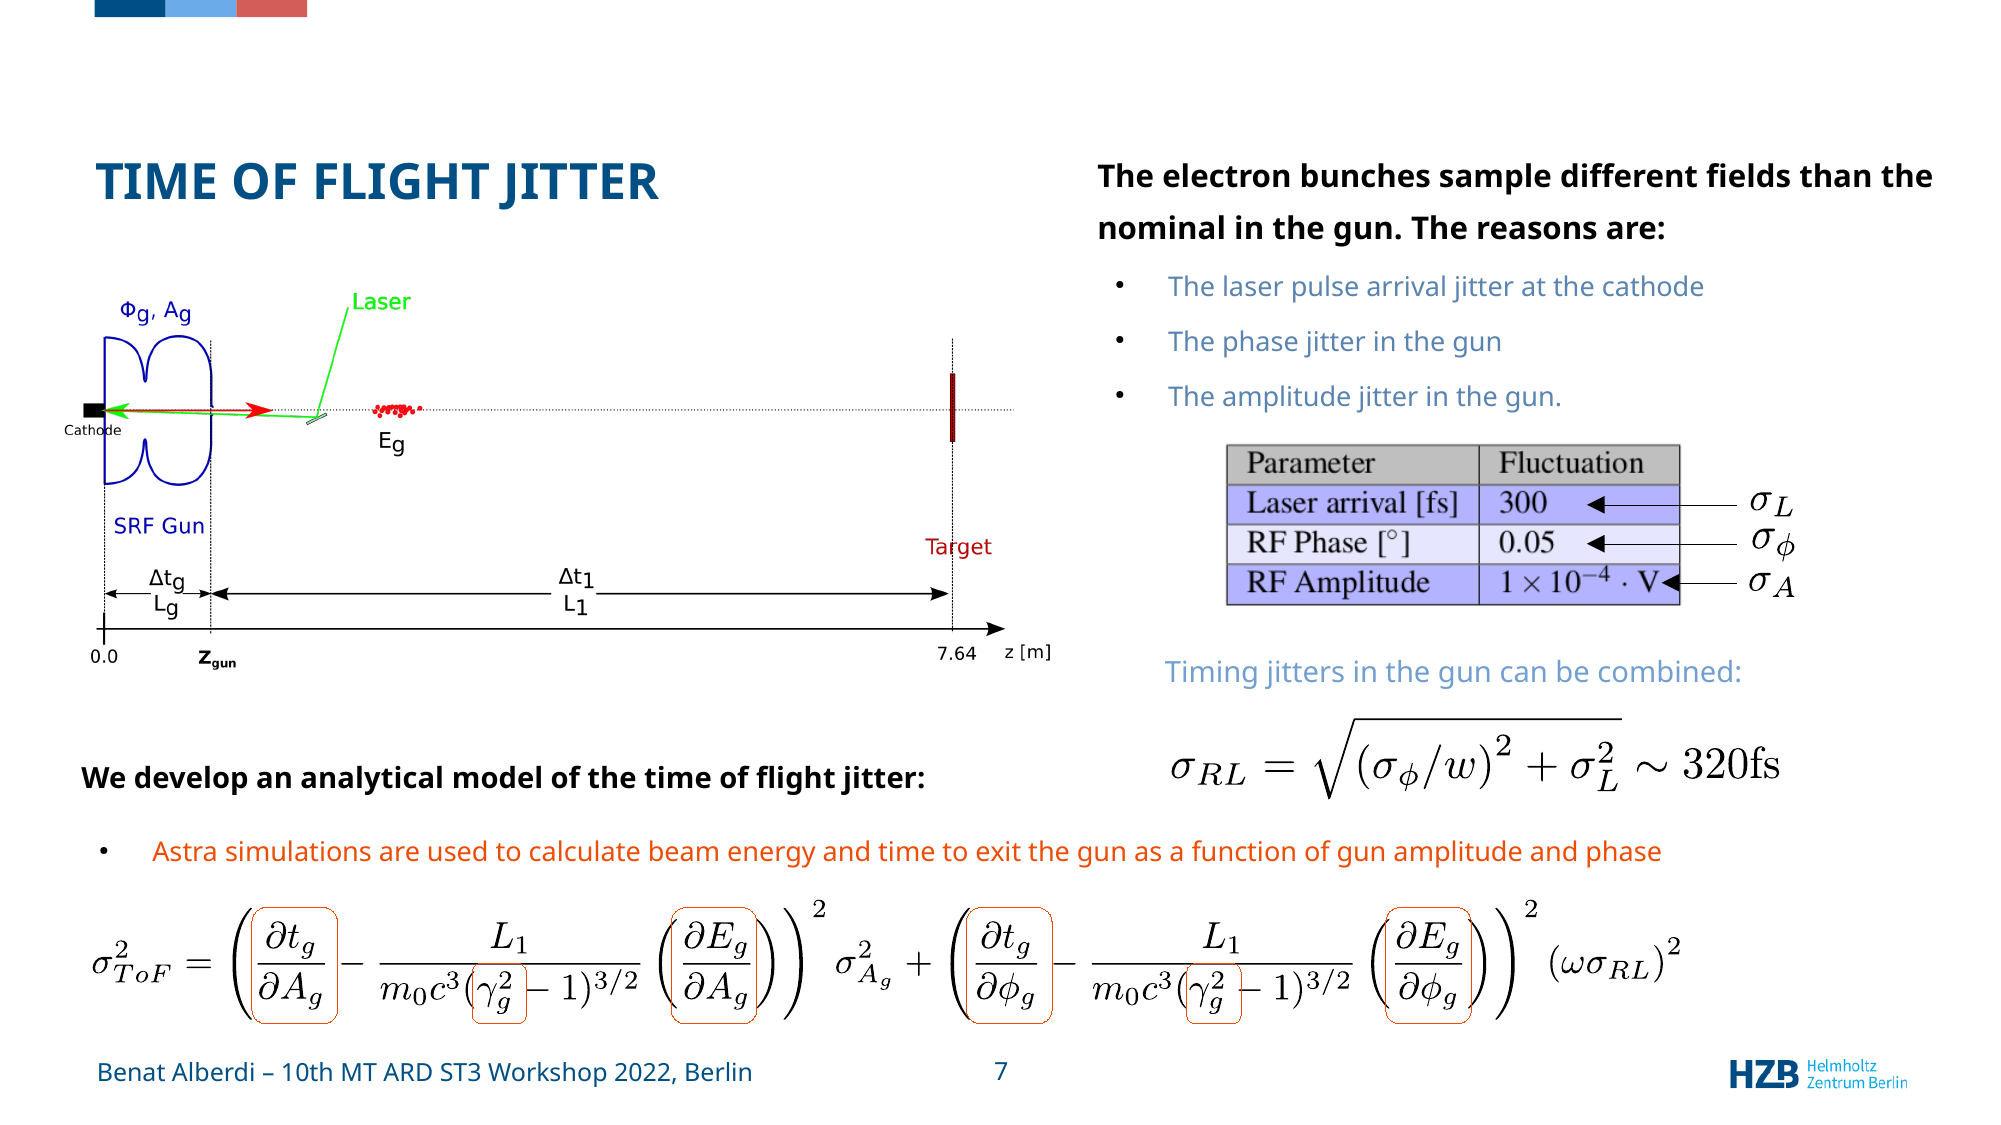

# Time of flight jitter
The electron bunches sample different fields than the nominal in the gun. The reasons are:
The laser pulse arrival jitter at the cathode
The phase jitter in the gun
The amplitude jitter in the gun.
Timing jitters in the gun can be combined:
We develop an analytical model of the time of flight jitter:
Astra simulations are used to calculate beam energy and time to exit the gun as a function of gun amplitude and phase